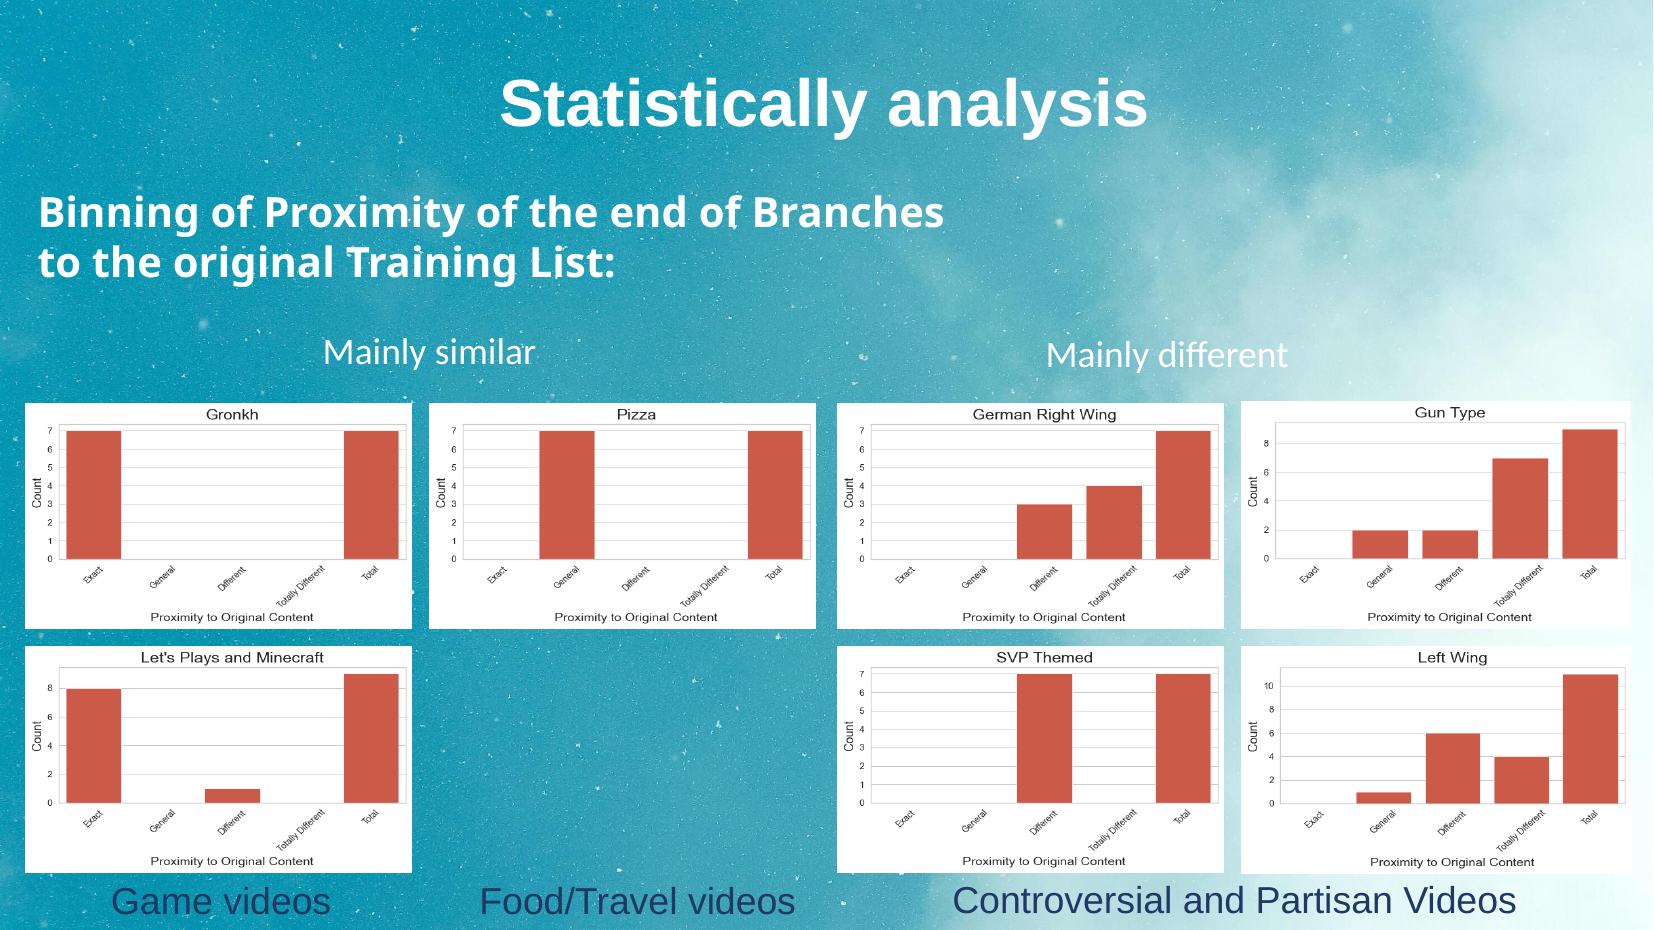

Statistically analysis
# Binning of Proximity of the end of Branches to the original Training List:
Mainly similar
Mainly different
Controversial and Partisan Videos
Game videos
Food/Travel videos